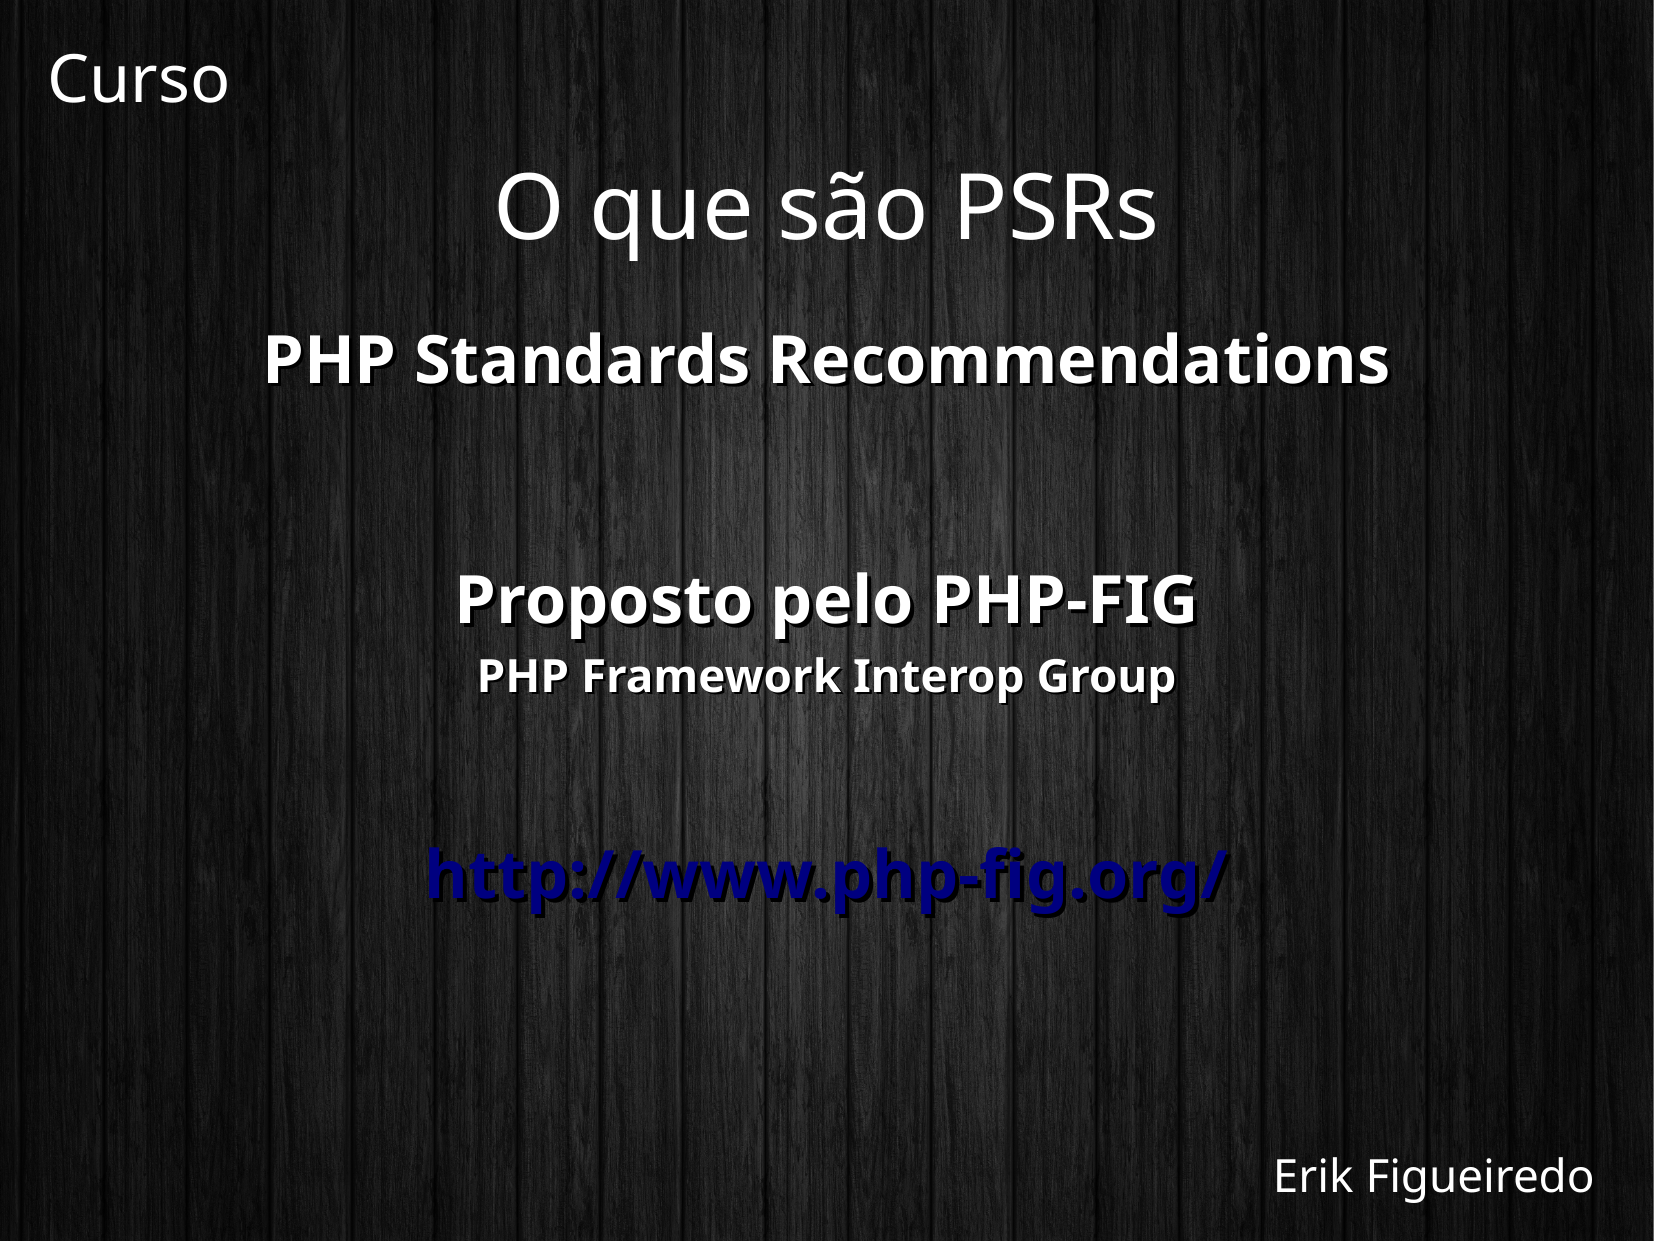

Curso
# O que são PSRs
PHP Standards Recommendations
Proposto pelo PHP-FIG
PHP Framework Interop Group
http://www.php-fig.org/
Erik Figueiredo